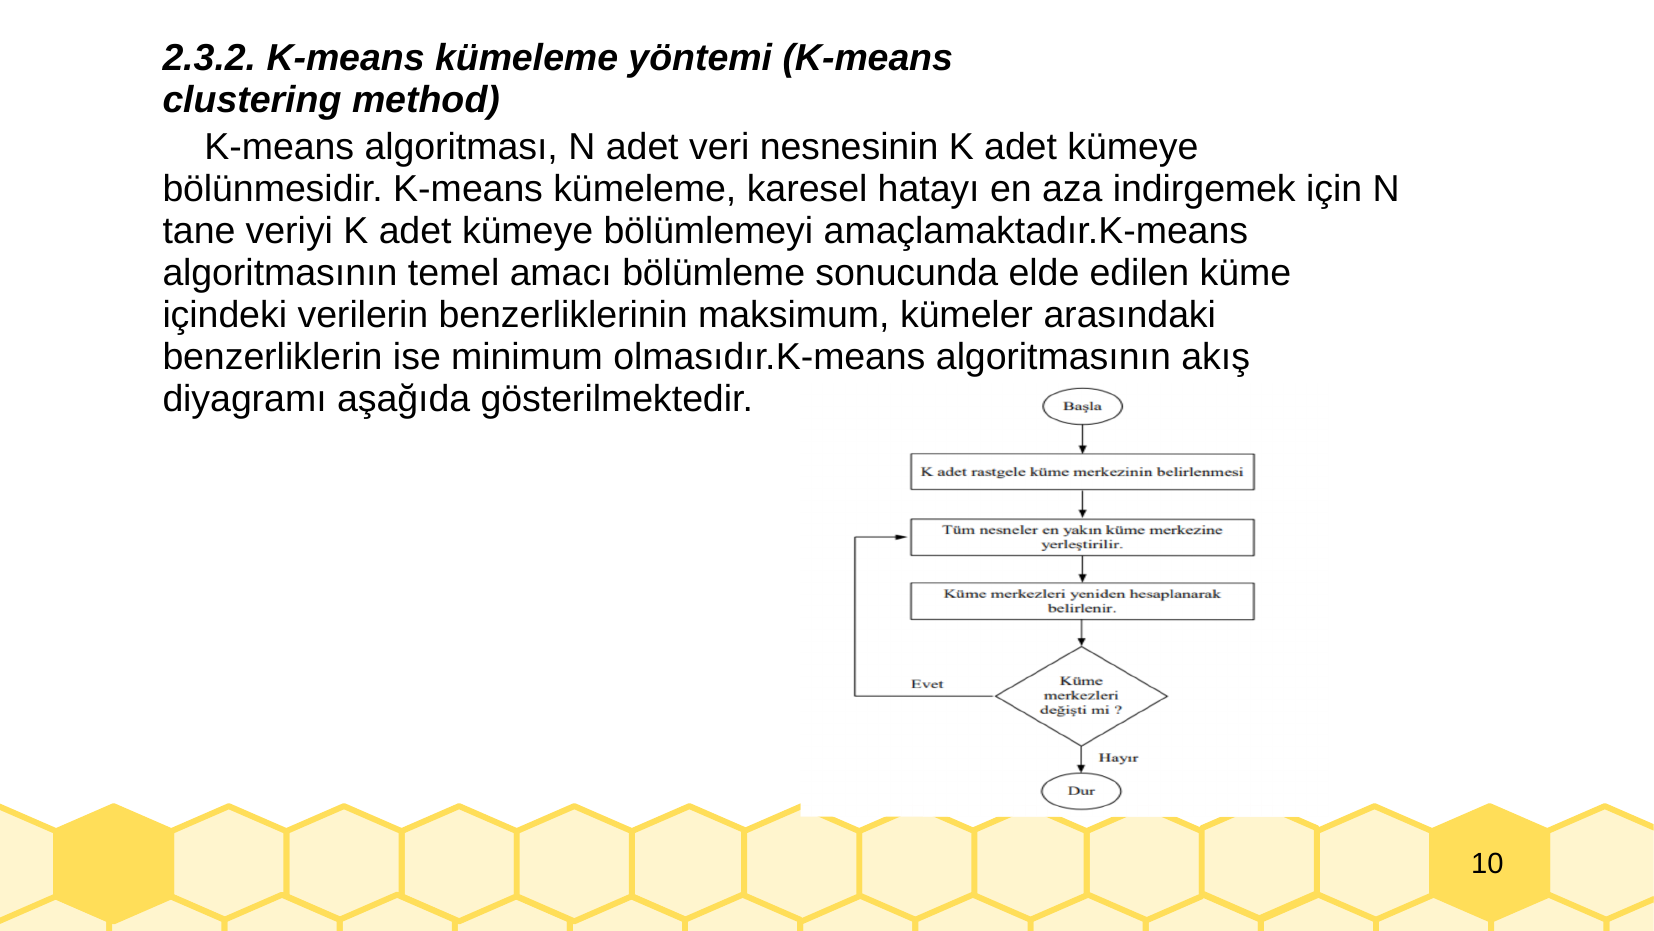

#
2.3.2. K-means kümeleme yöntemi (K-means
clustering method)
 K-means algoritması, N adet veri nesnesinin K adet kümeye bölünmesidir. K-means kümeleme, karesel hatayı en aza indirgemek için N tane veriyi K adet kümeye bölümlemeyi amaçlamaktadır.K-means algoritmasının temel amacı bölümleme sonucunda elde edilen küme içindeki verilerin benzerliklerinin maksimum, kümeler arasındaki benzerliklerin ise minimum olmasıdır.K-means algoritmasının akış diyagramı aşağıda gösterilmektedir.